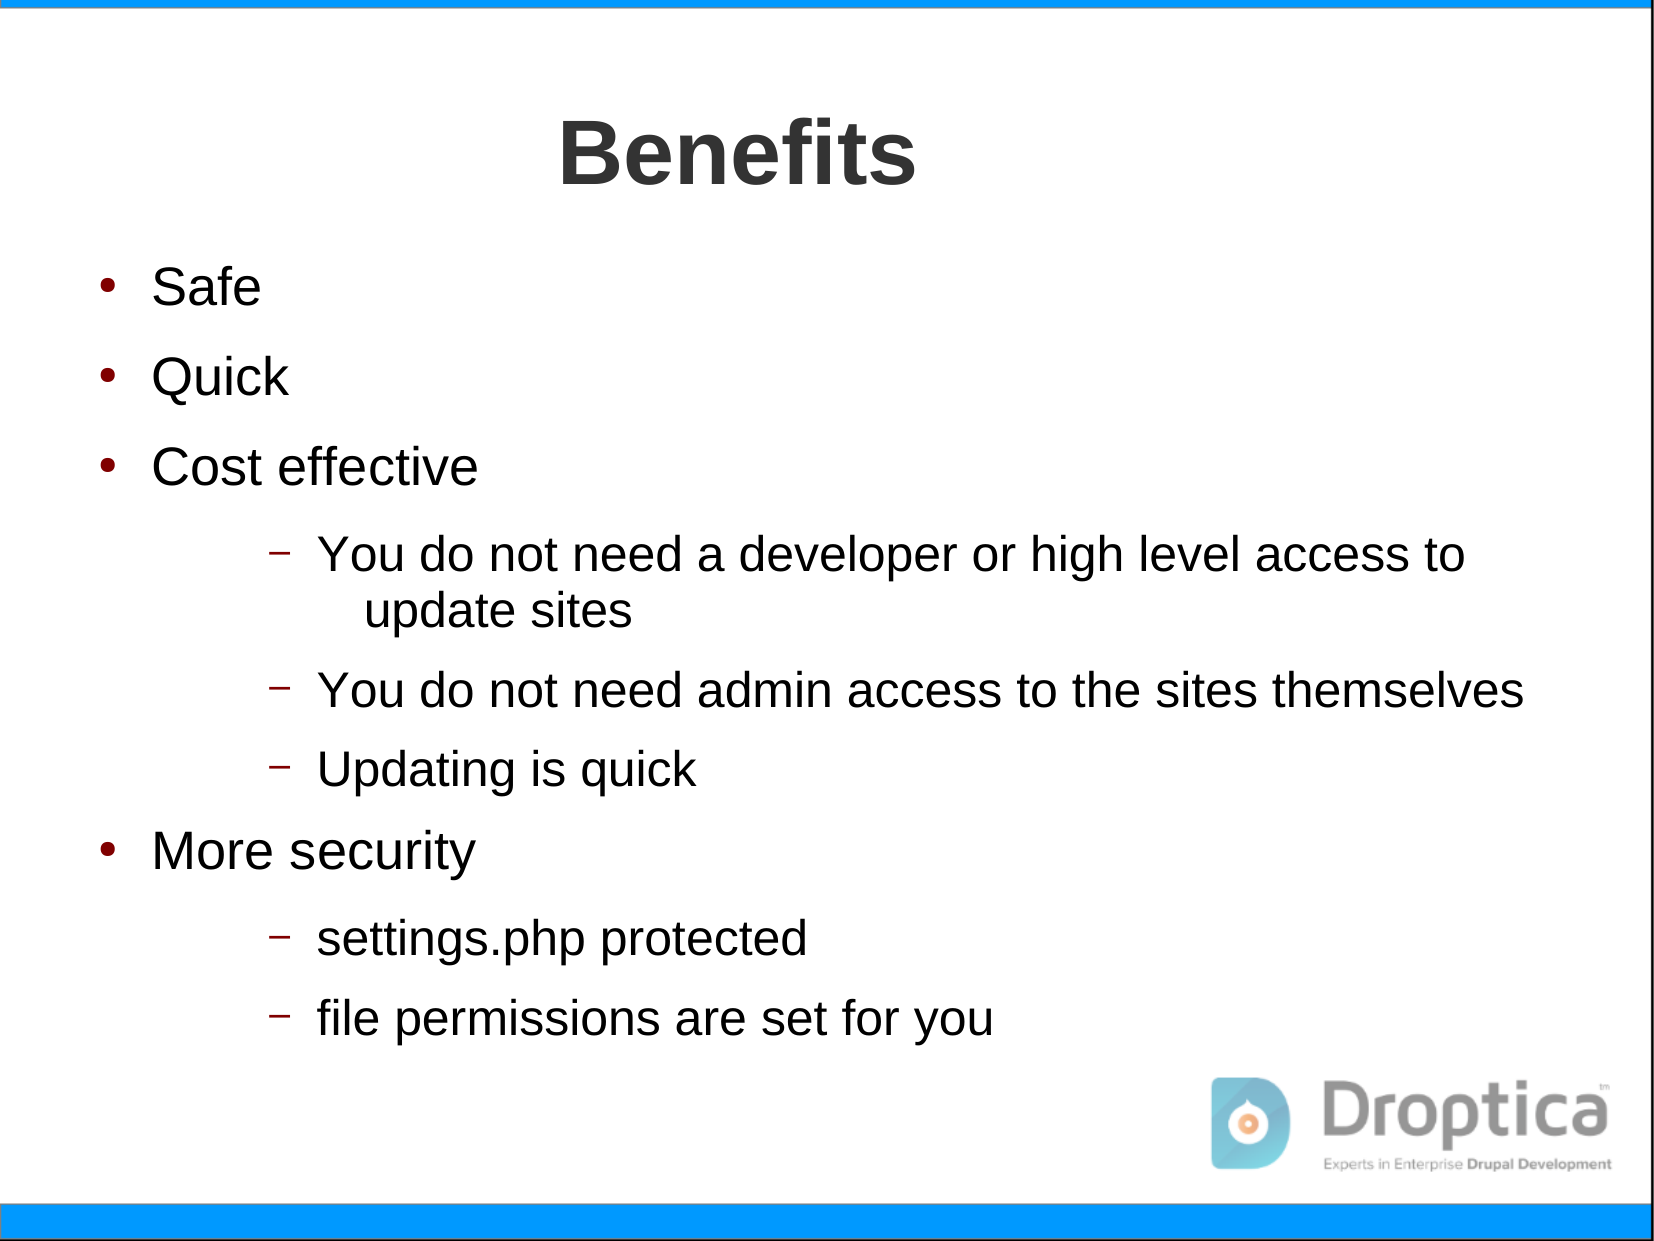

# Benefits
Safe
Quick
Cost effective
You do not need a developer or high level access to update sites
You do not need admin access to the sites themselves
Updating is quick
More security
settings.php protected
file permissions are set for you